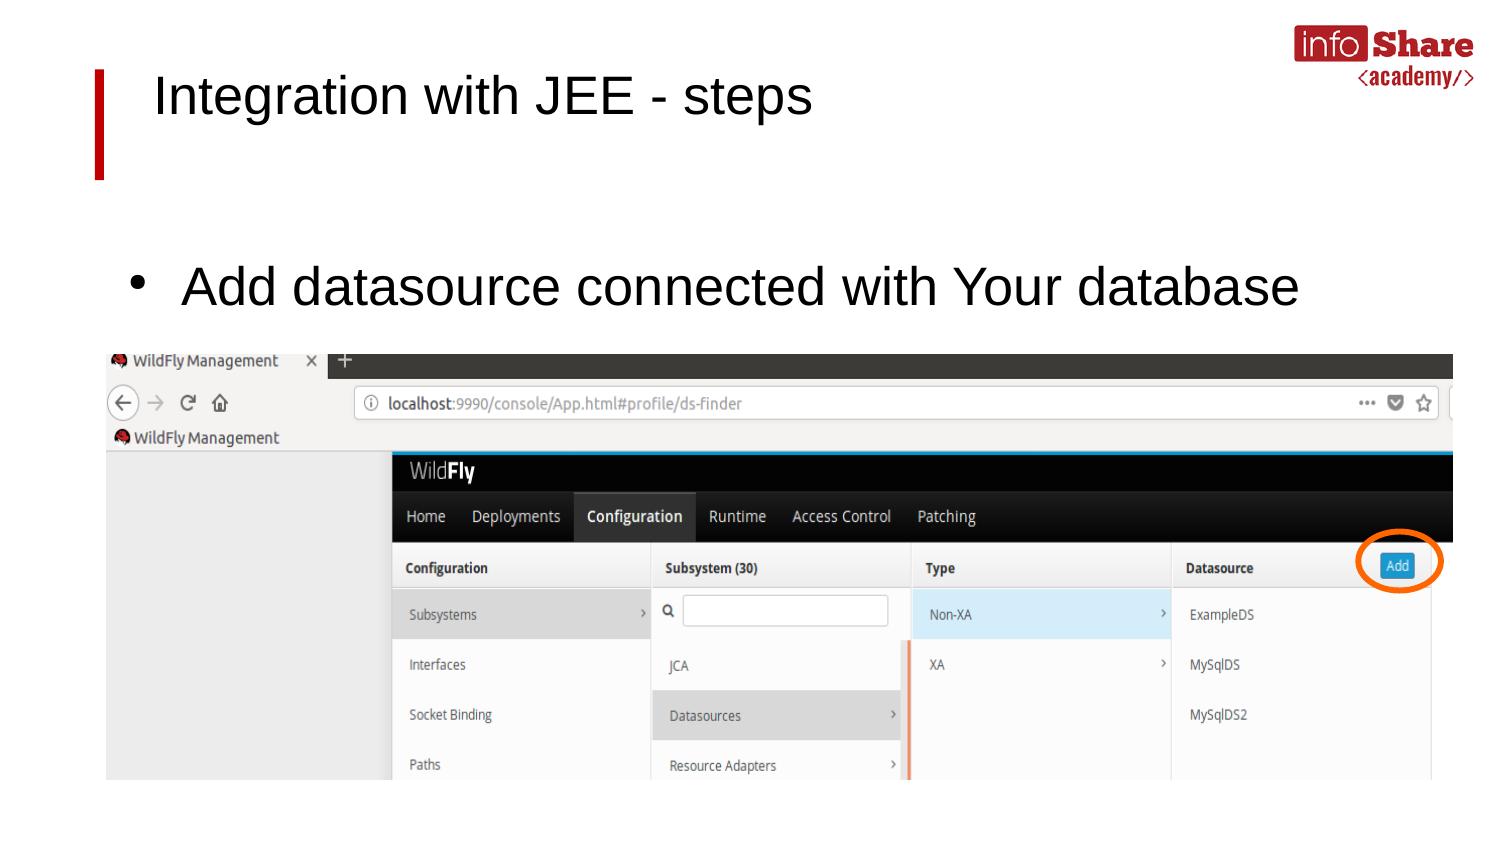

# Integration with JEE - steps
Add datasource connected with Your database